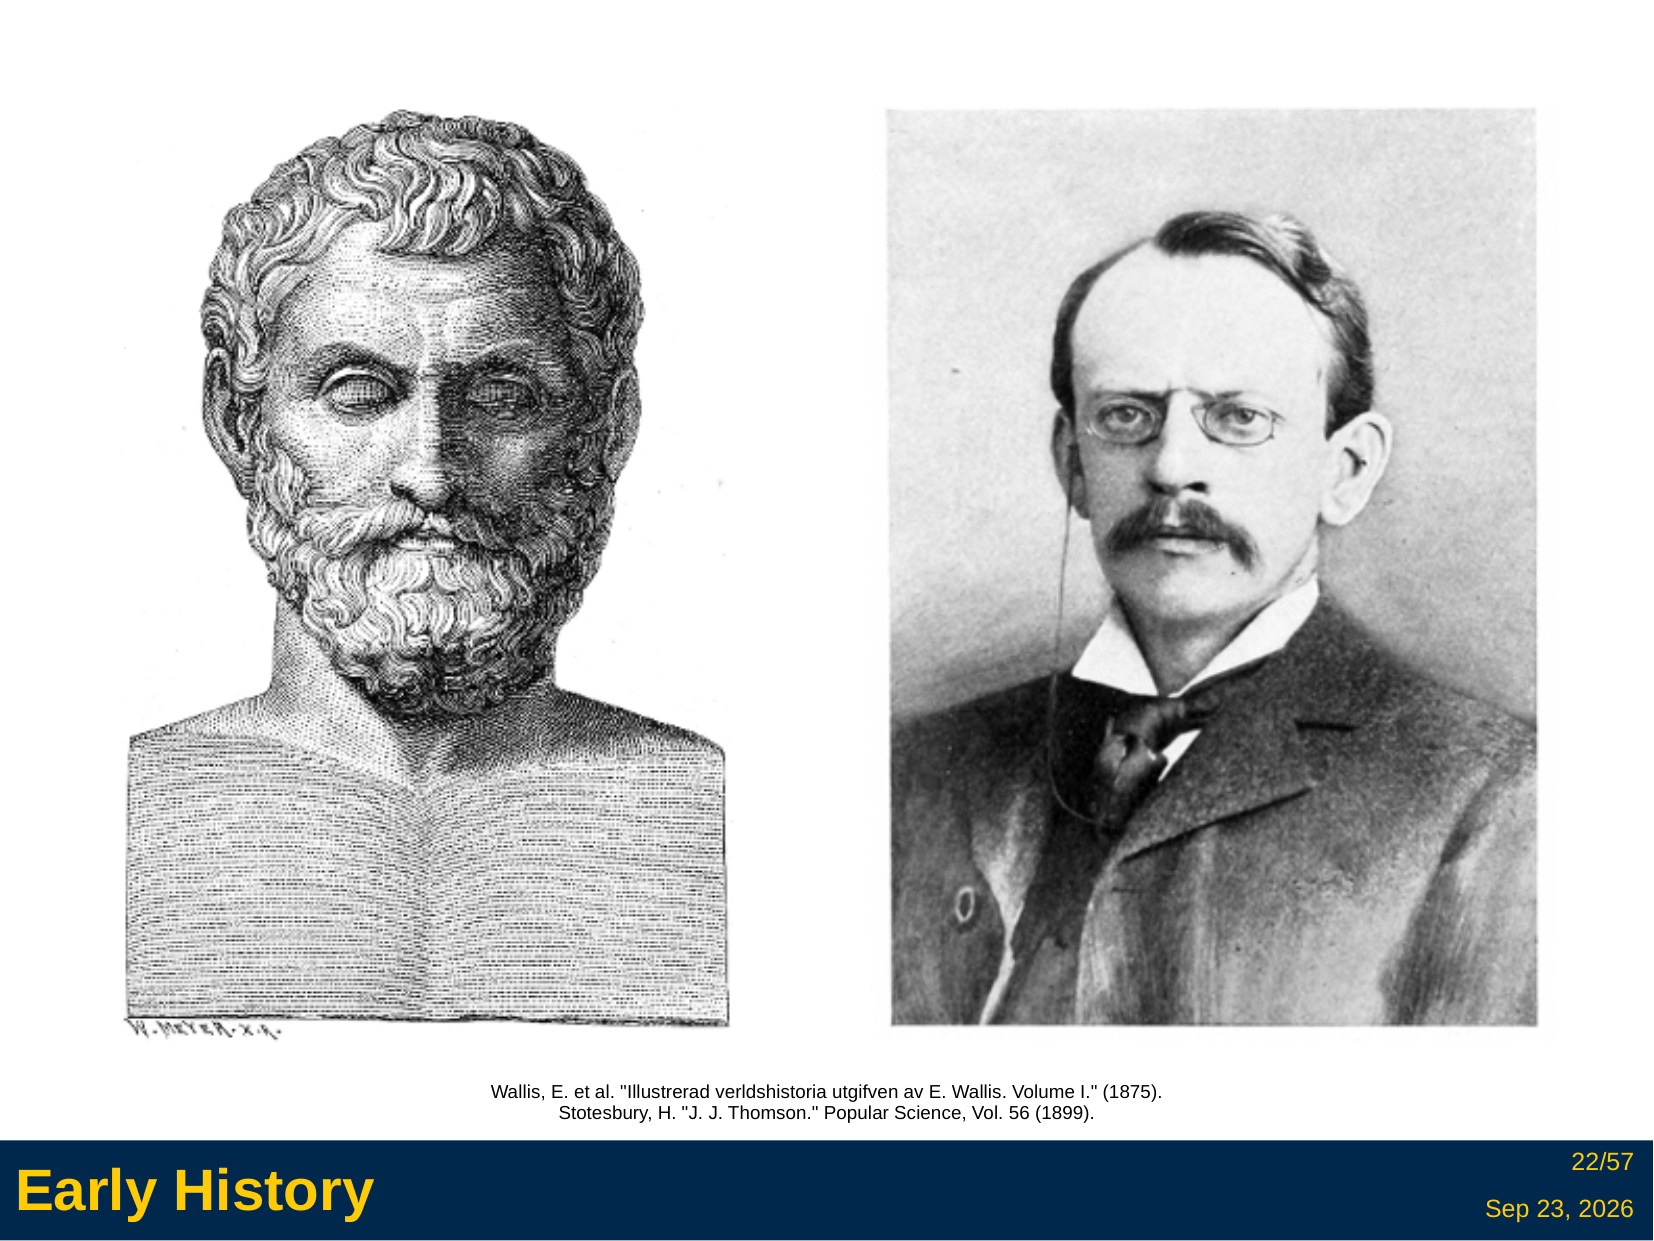

Wallis, E. et al. "Illustrerad verldshistoria utgifven av E. Wallis. Volume I." (1875).
Stotesbury, H. "J. J. Thomson." Popular Science, Vol. 56 (1899).
# Early History
22